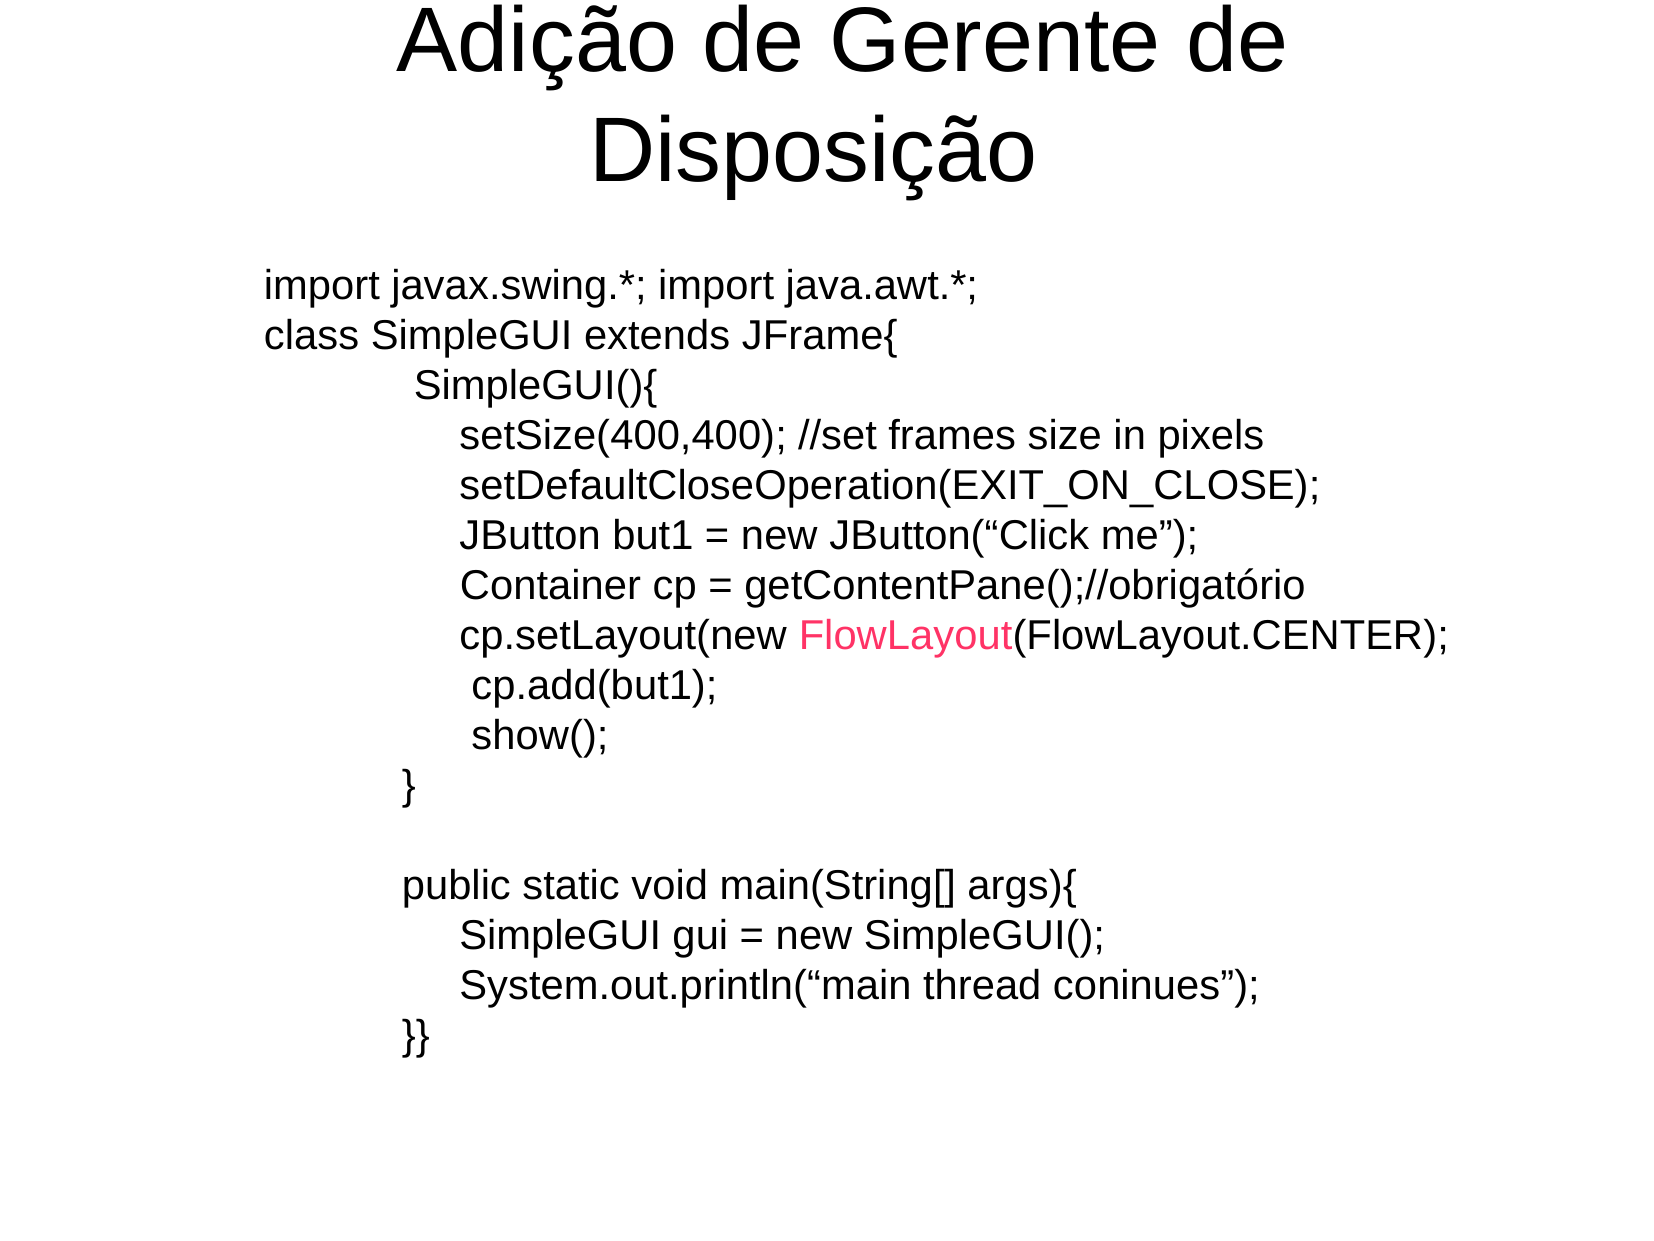

# Adição de Gerente de Disposição
import javax.swing.*; import java.awt.*;
class SimpleGUI extends JFrame{
	SimpleGUI(){
 setSize(400,400); //set frames size in pixels
 setDefaultCloseOperation(EXIT_ON_CLOSE);
 JButton but1 = new JButton(“Click me”);
	 Container cp = getContentPane();//obrigatório
 cp.setLayout(new FlowLayout(FlowLayout.CENTER);
	 cp.add(but1);
	 show();
 }
 public static void main(String[] args){
 SimpleGUI gui = new SimpleGUI();
 System.out.println(“main thread coninues”);
 }}